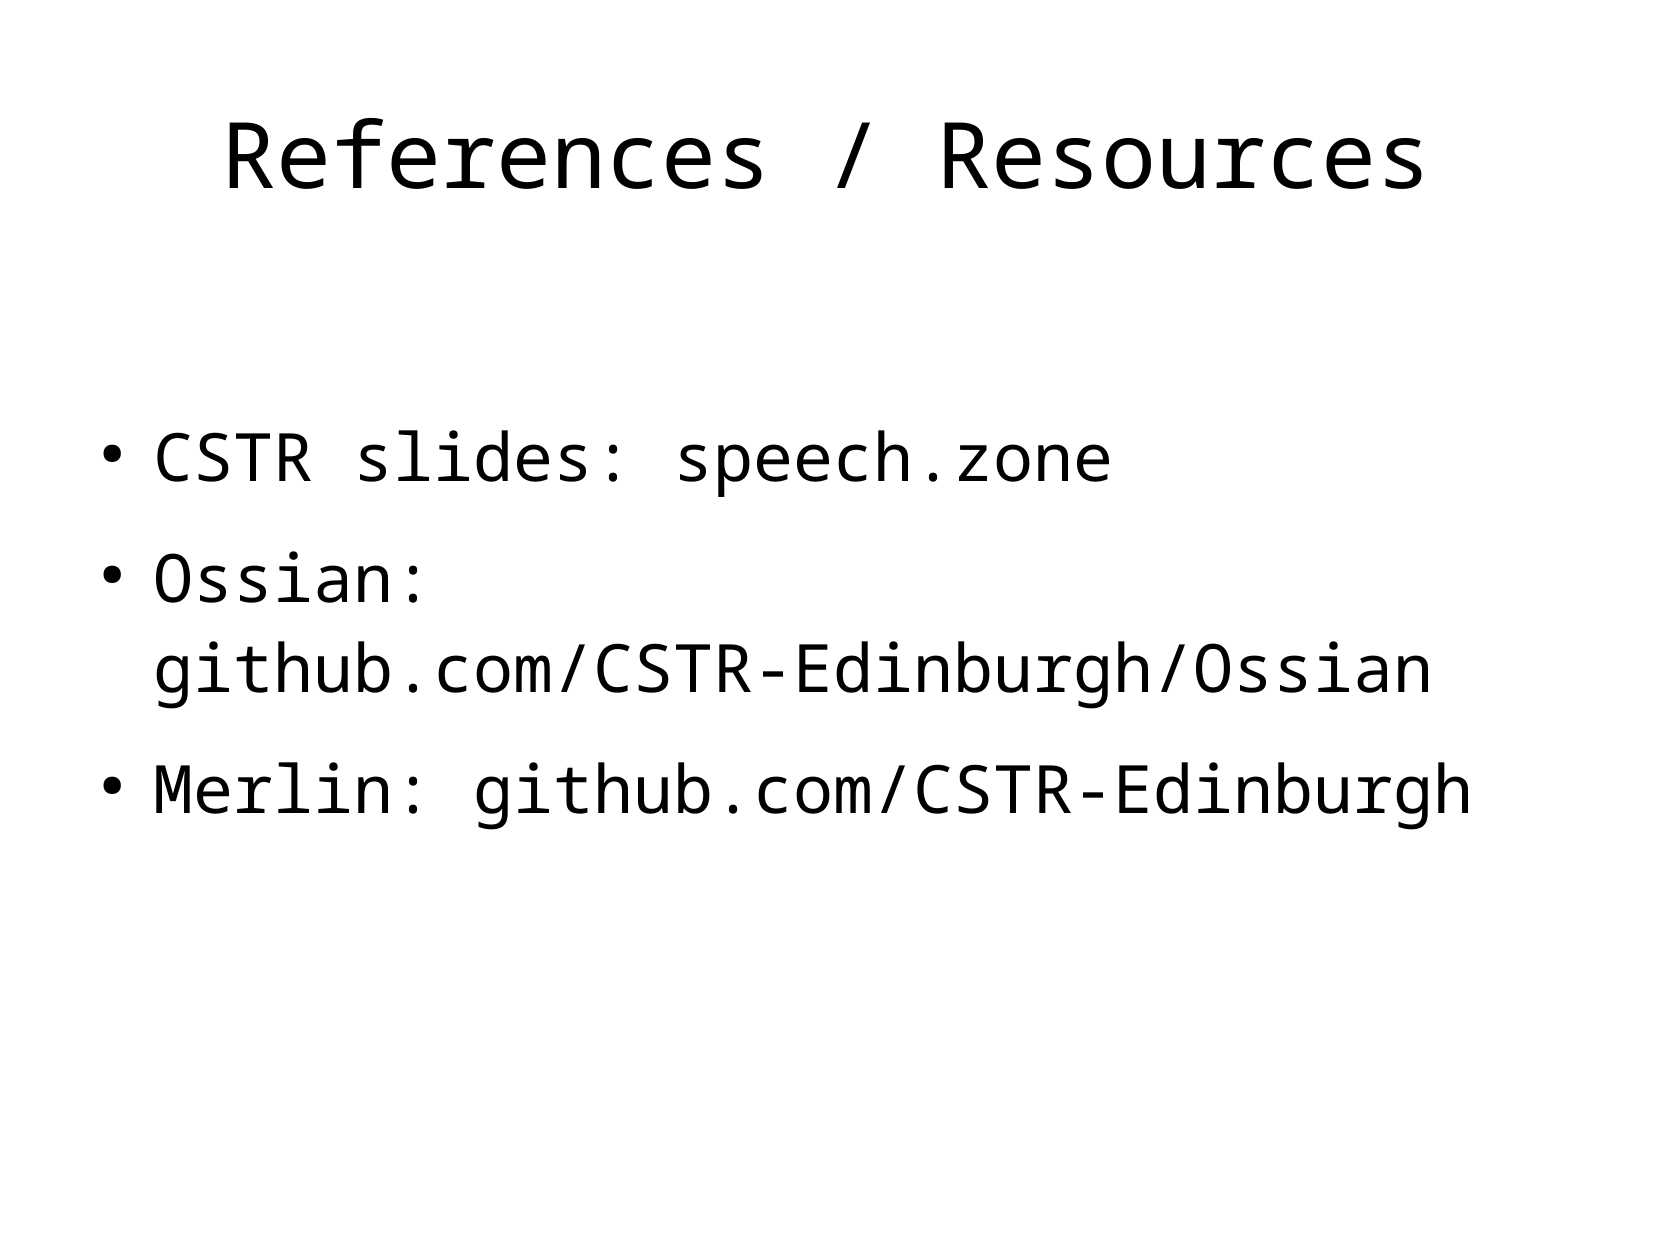

# References / Resources
CSTR slides: speech.zone
Ossian: github.com/CSTR-Edinburgh/Ossian
Merlin: github.com/CSTR-Edinburgh